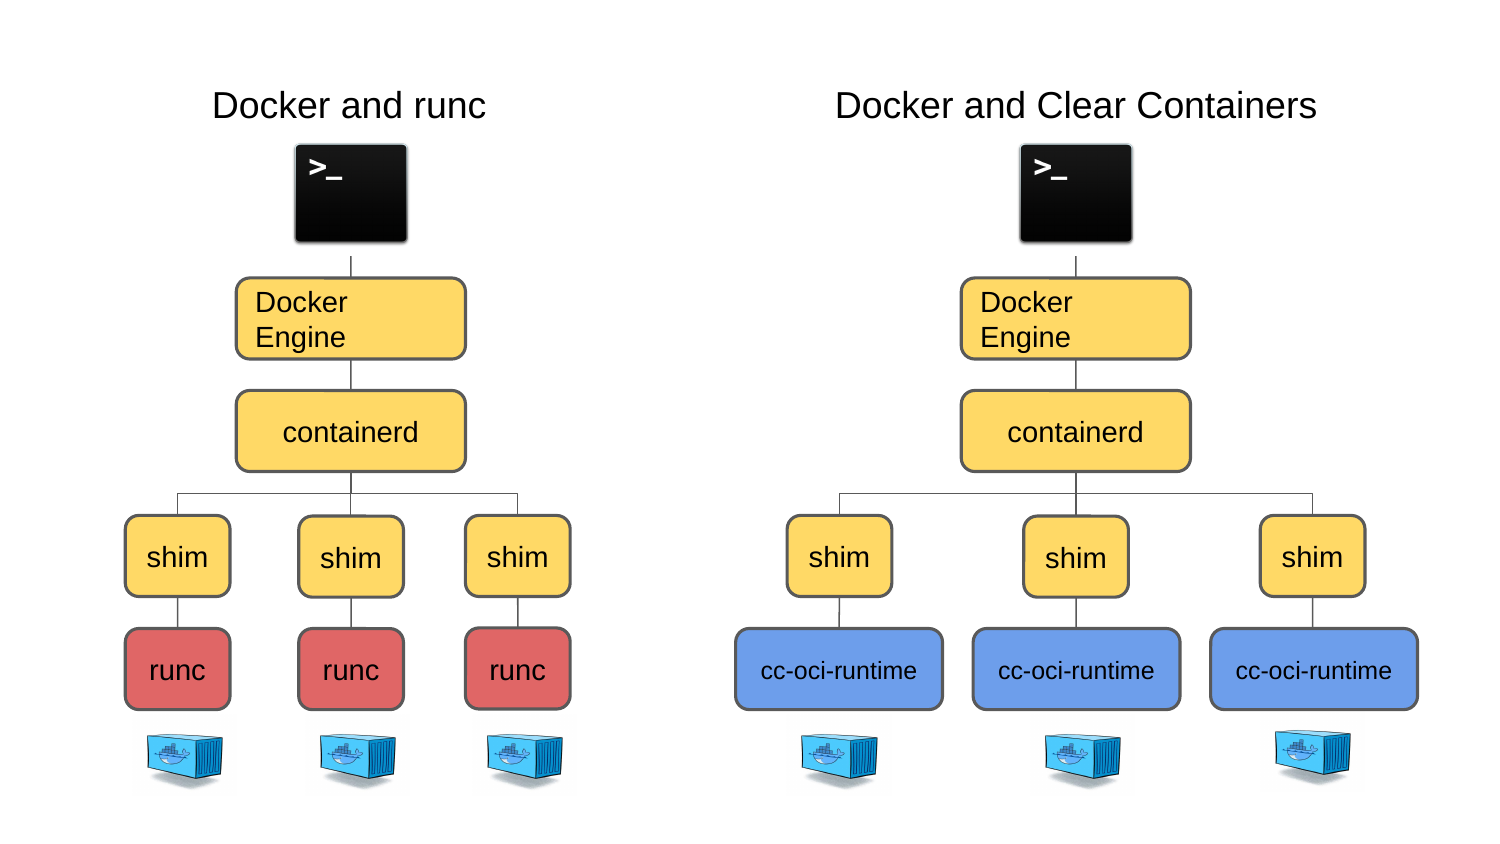

Docker and runc
Docker and Clear Containers
Docker Engine
Docker Engine
containerd
containerd
shim
shim
shim
shim
shim
shim
runc
runc
cc-oci-runtime
cc-oci-runtime
cc-oci-runtime
runc